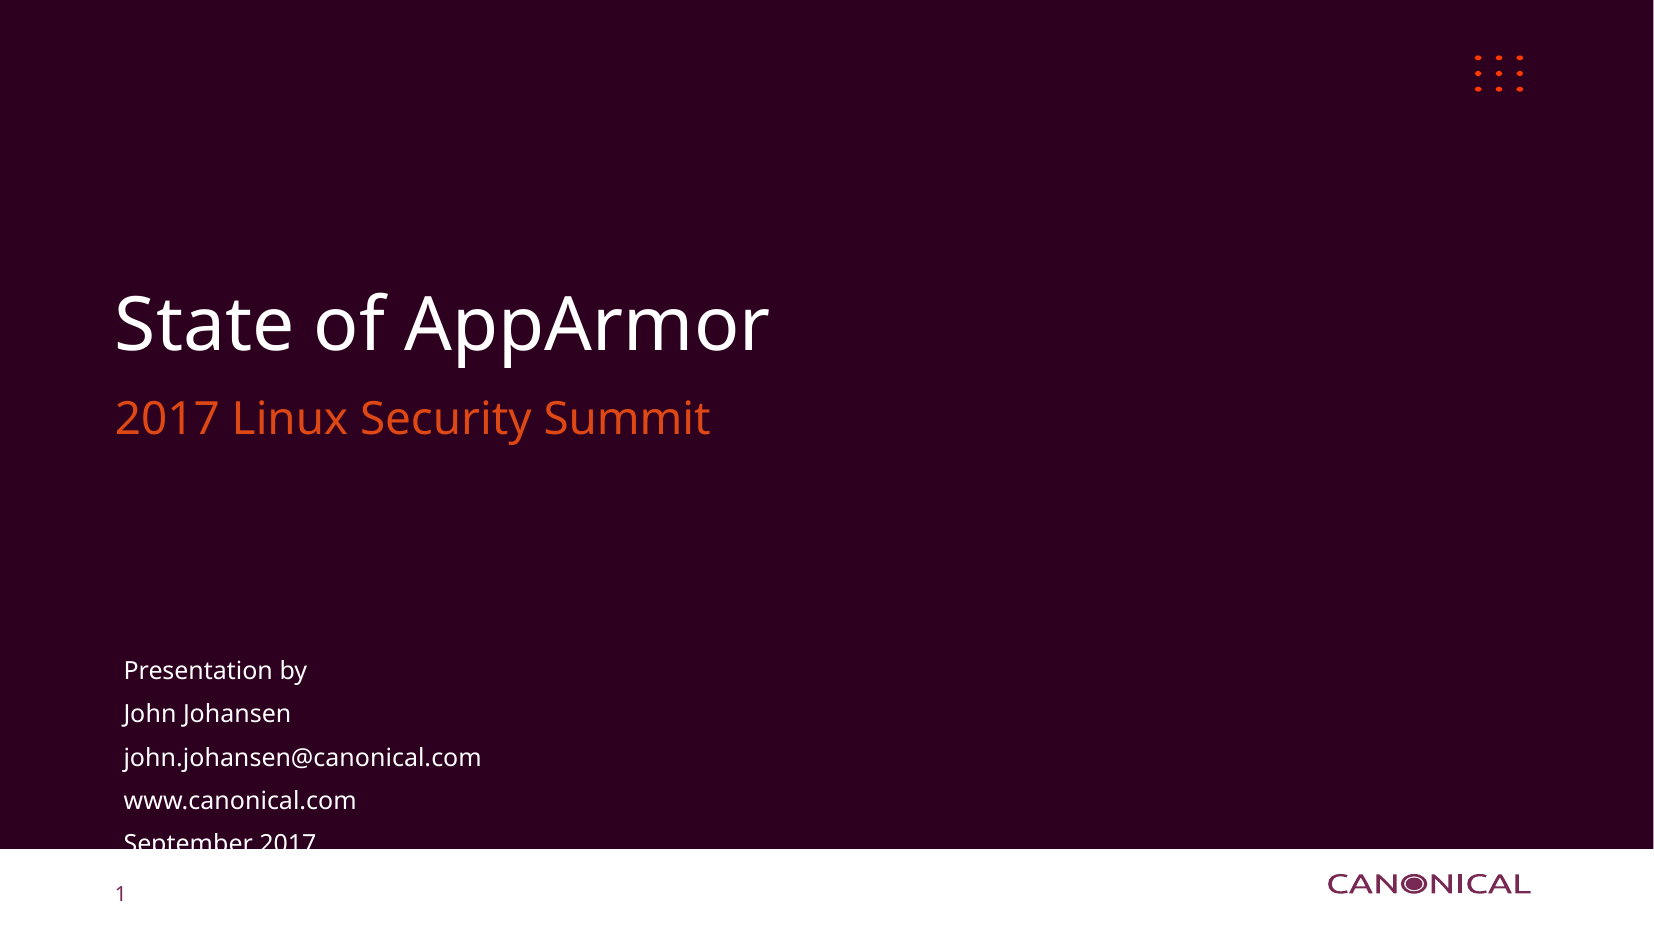

# State of AppArmor 2017 Linux Security Summit
Presentation by
John Johansen
john.johansen@canonical.com
www.canonical.com
September 2017